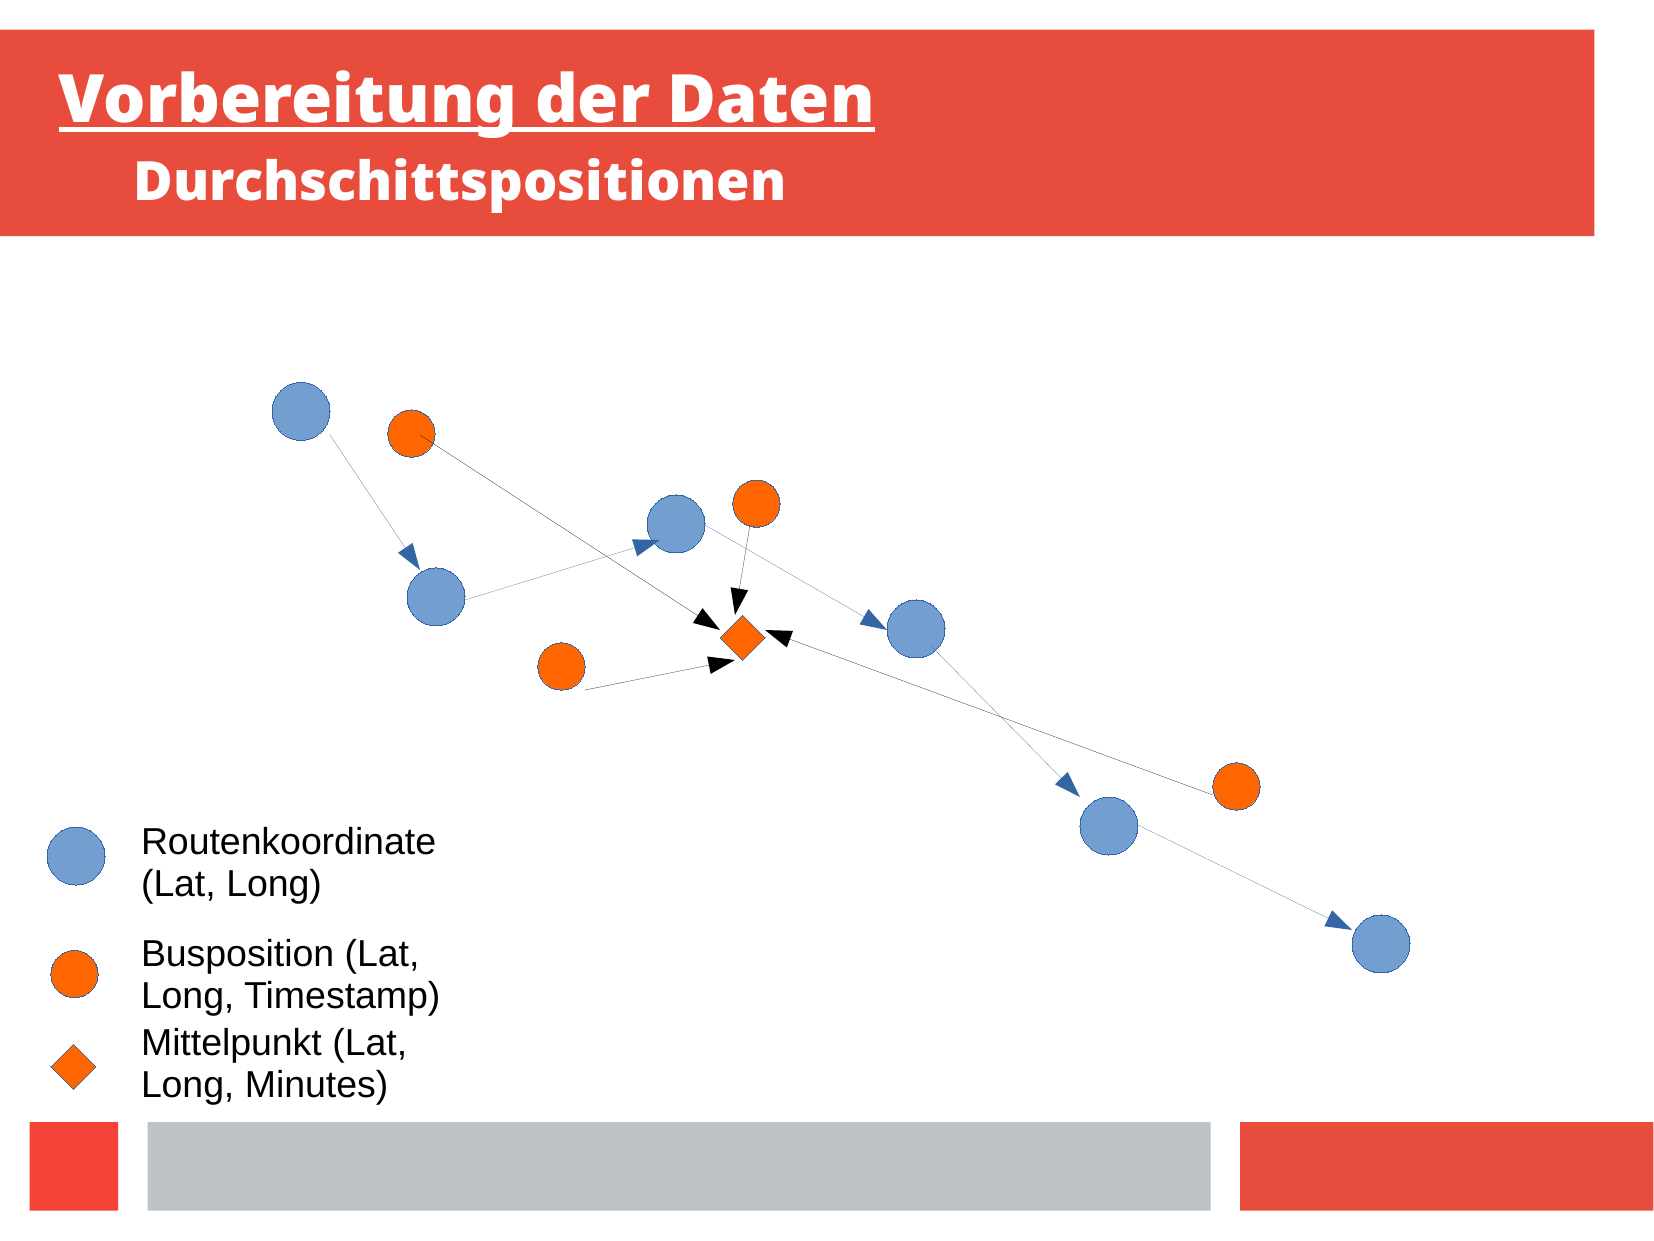

# Vorbereitung der Daten Durchschittspositionen
Routenkoordinate (Lat, Long)
Busposition (Lat, Long, Timestamp)
Mittelpunkt (Lat, Long, Minutes)